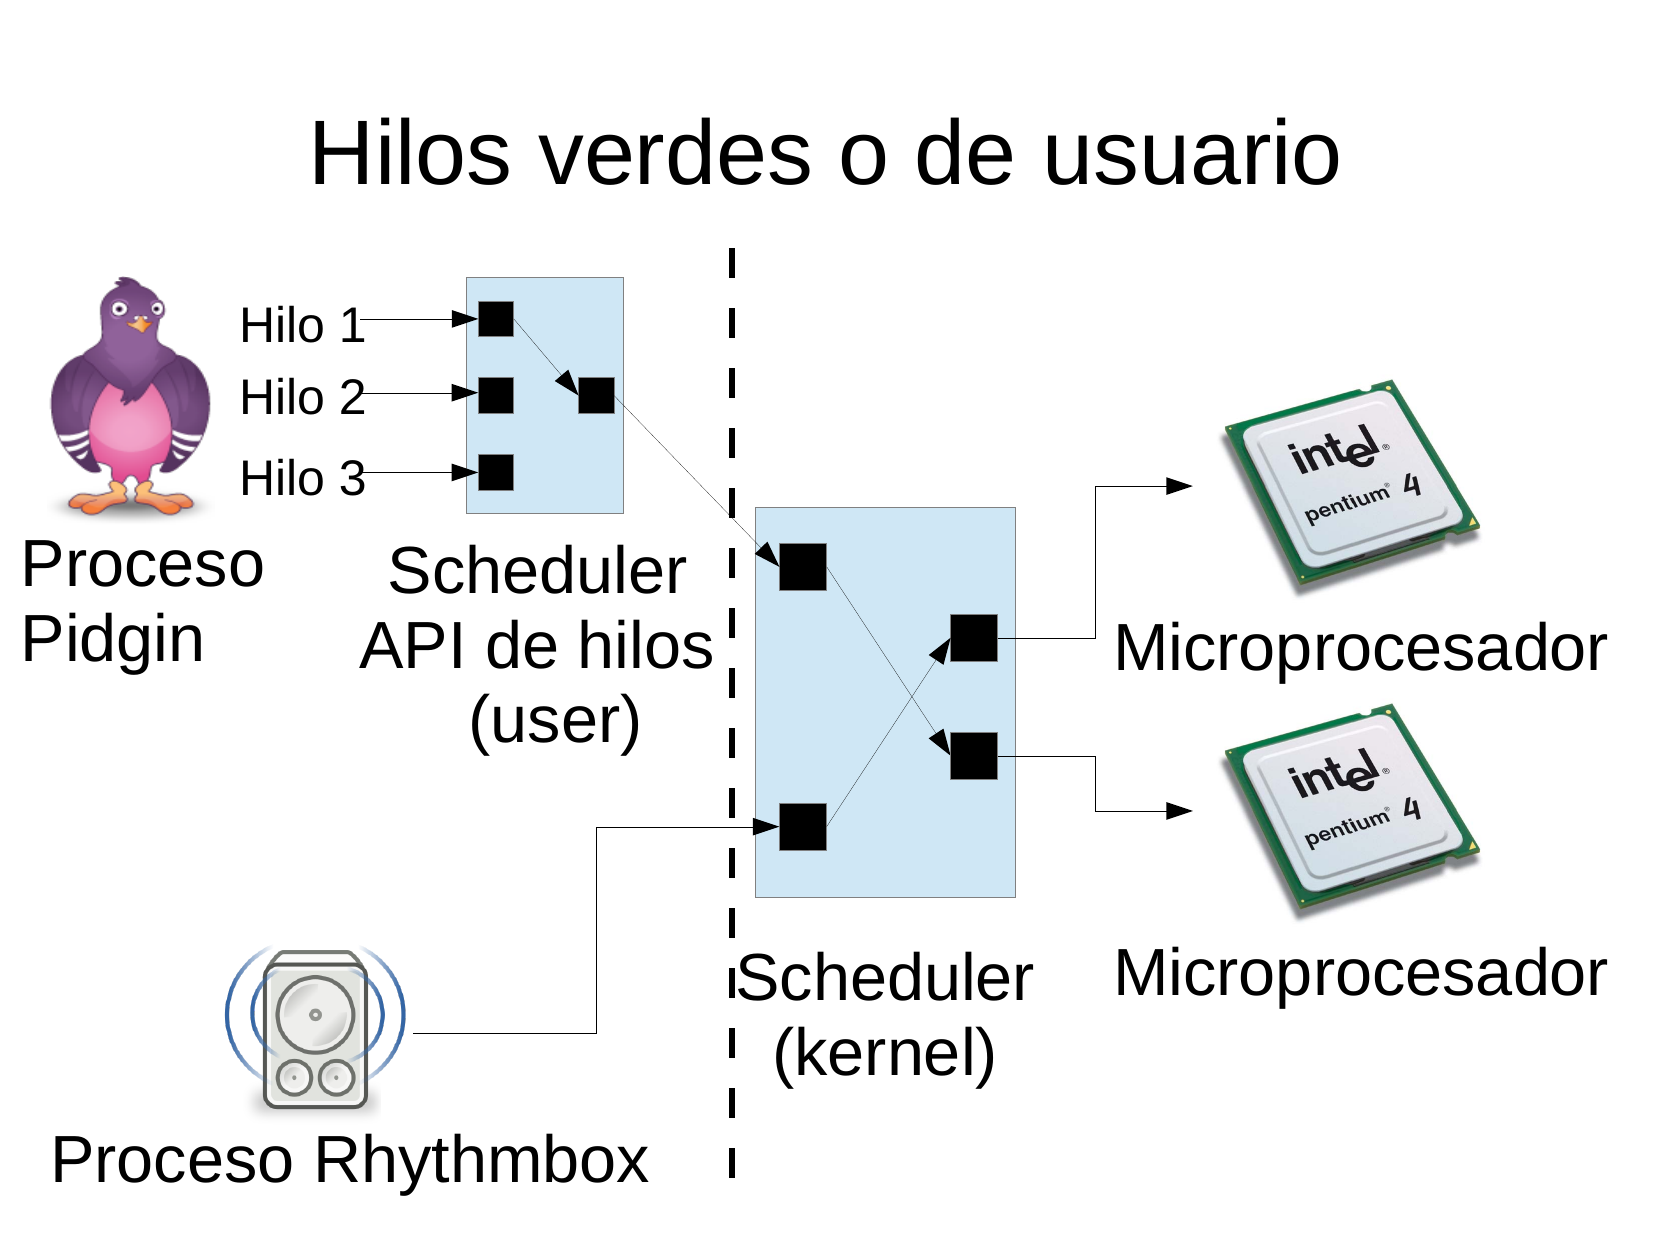

# Hilos verdes o de usuario
Hilo 1
Hilo 2
Hilo 3
Proceso
Pidgin
Scheduler
API de hilos
 (user)
Microprocesador
Microprocesador
Scheduler
 (kernel)
Proceso Rhythmbox